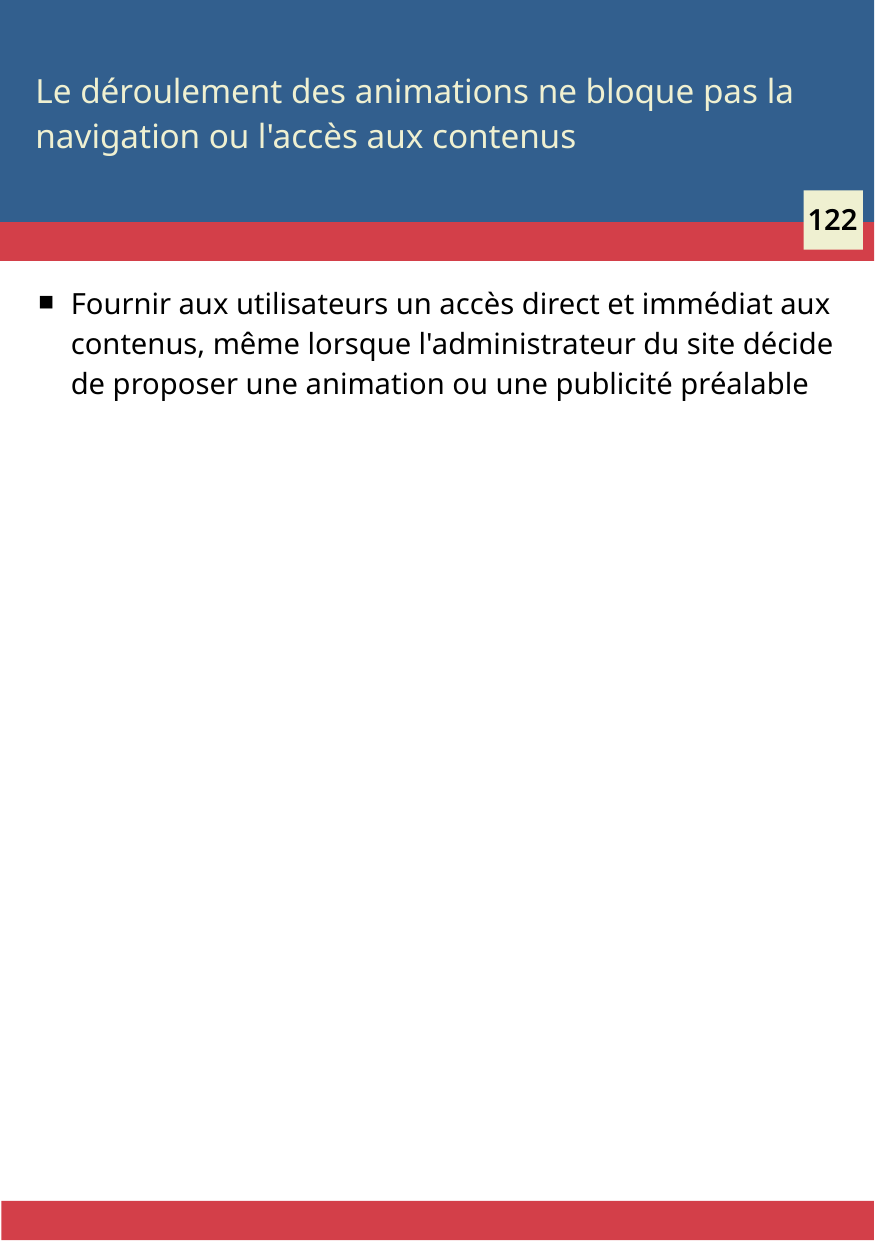

# Le déroulement des animations ne bloque pas la navigation ou l'accès aux contenus
122
Fournir aux utilisateurs un accès direct et immédiat aux contenus, même lorsque l'administrateur du site décide de proposer une animation ou une publicité préalable